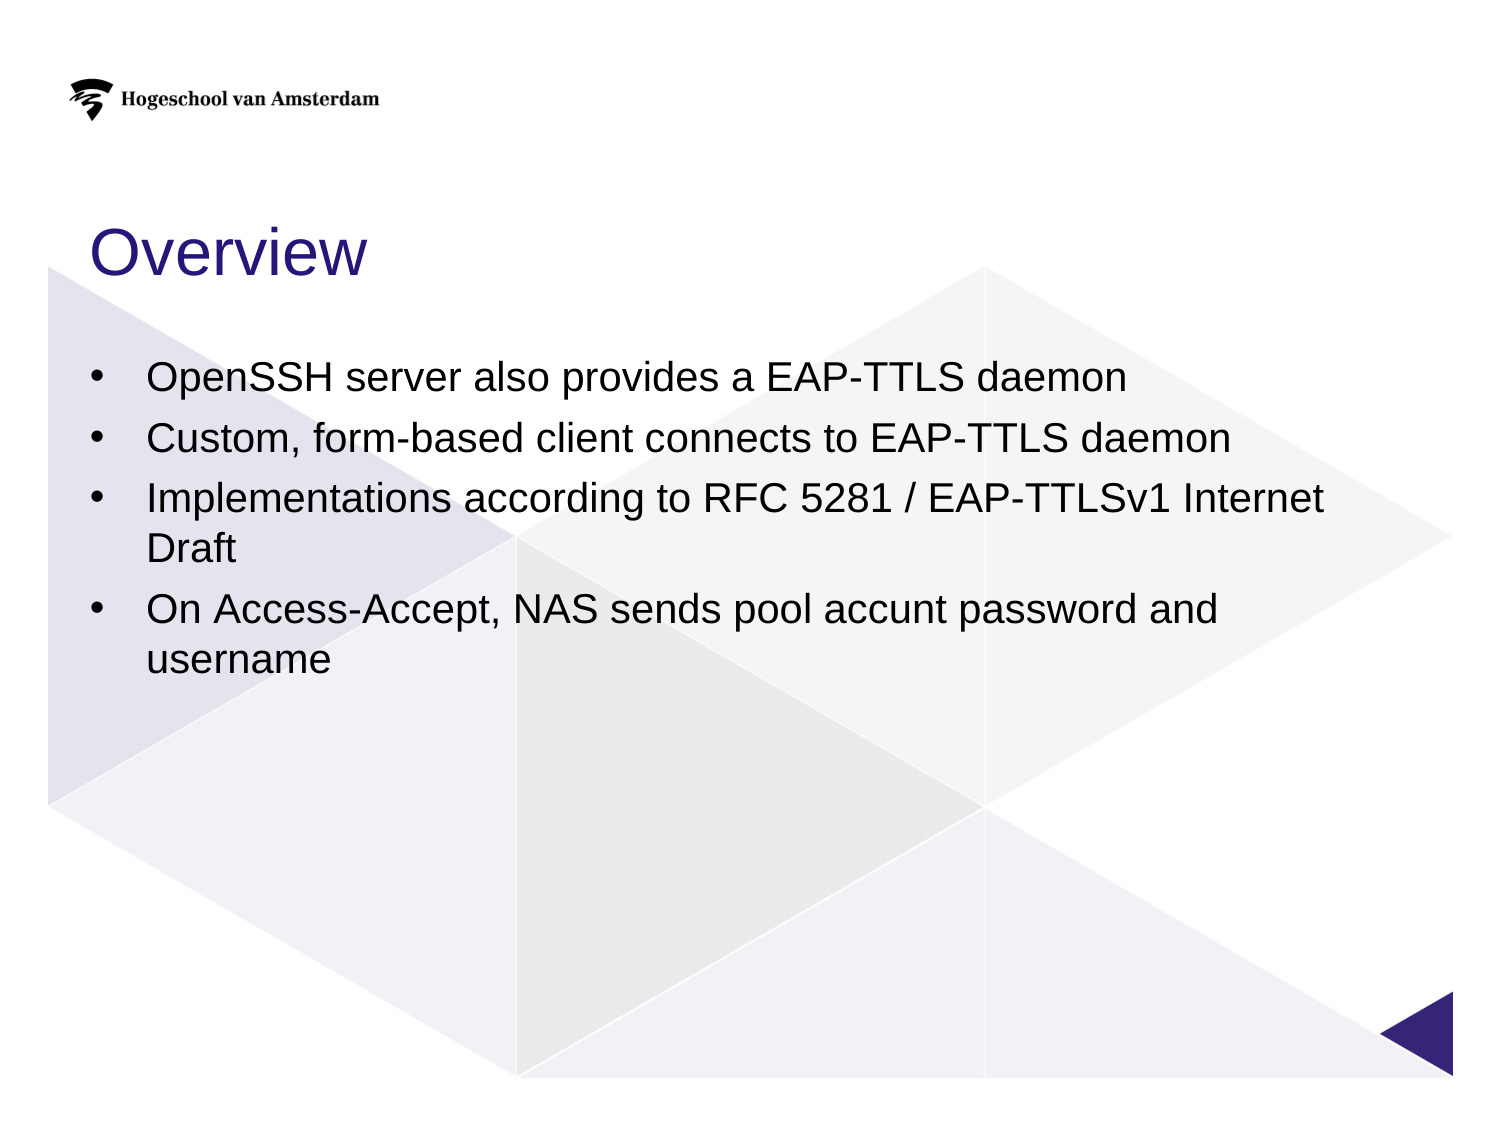

# Overview
OpenSSH server also provides a EAP-TTLS daemon
Custom, form-based client connects to EAP-TTLS daemon
Implementations according to RFC 5281 / EAP-TTLSv1 Internet Draft
On Access-Accept, NAS sends pool accunt password and username